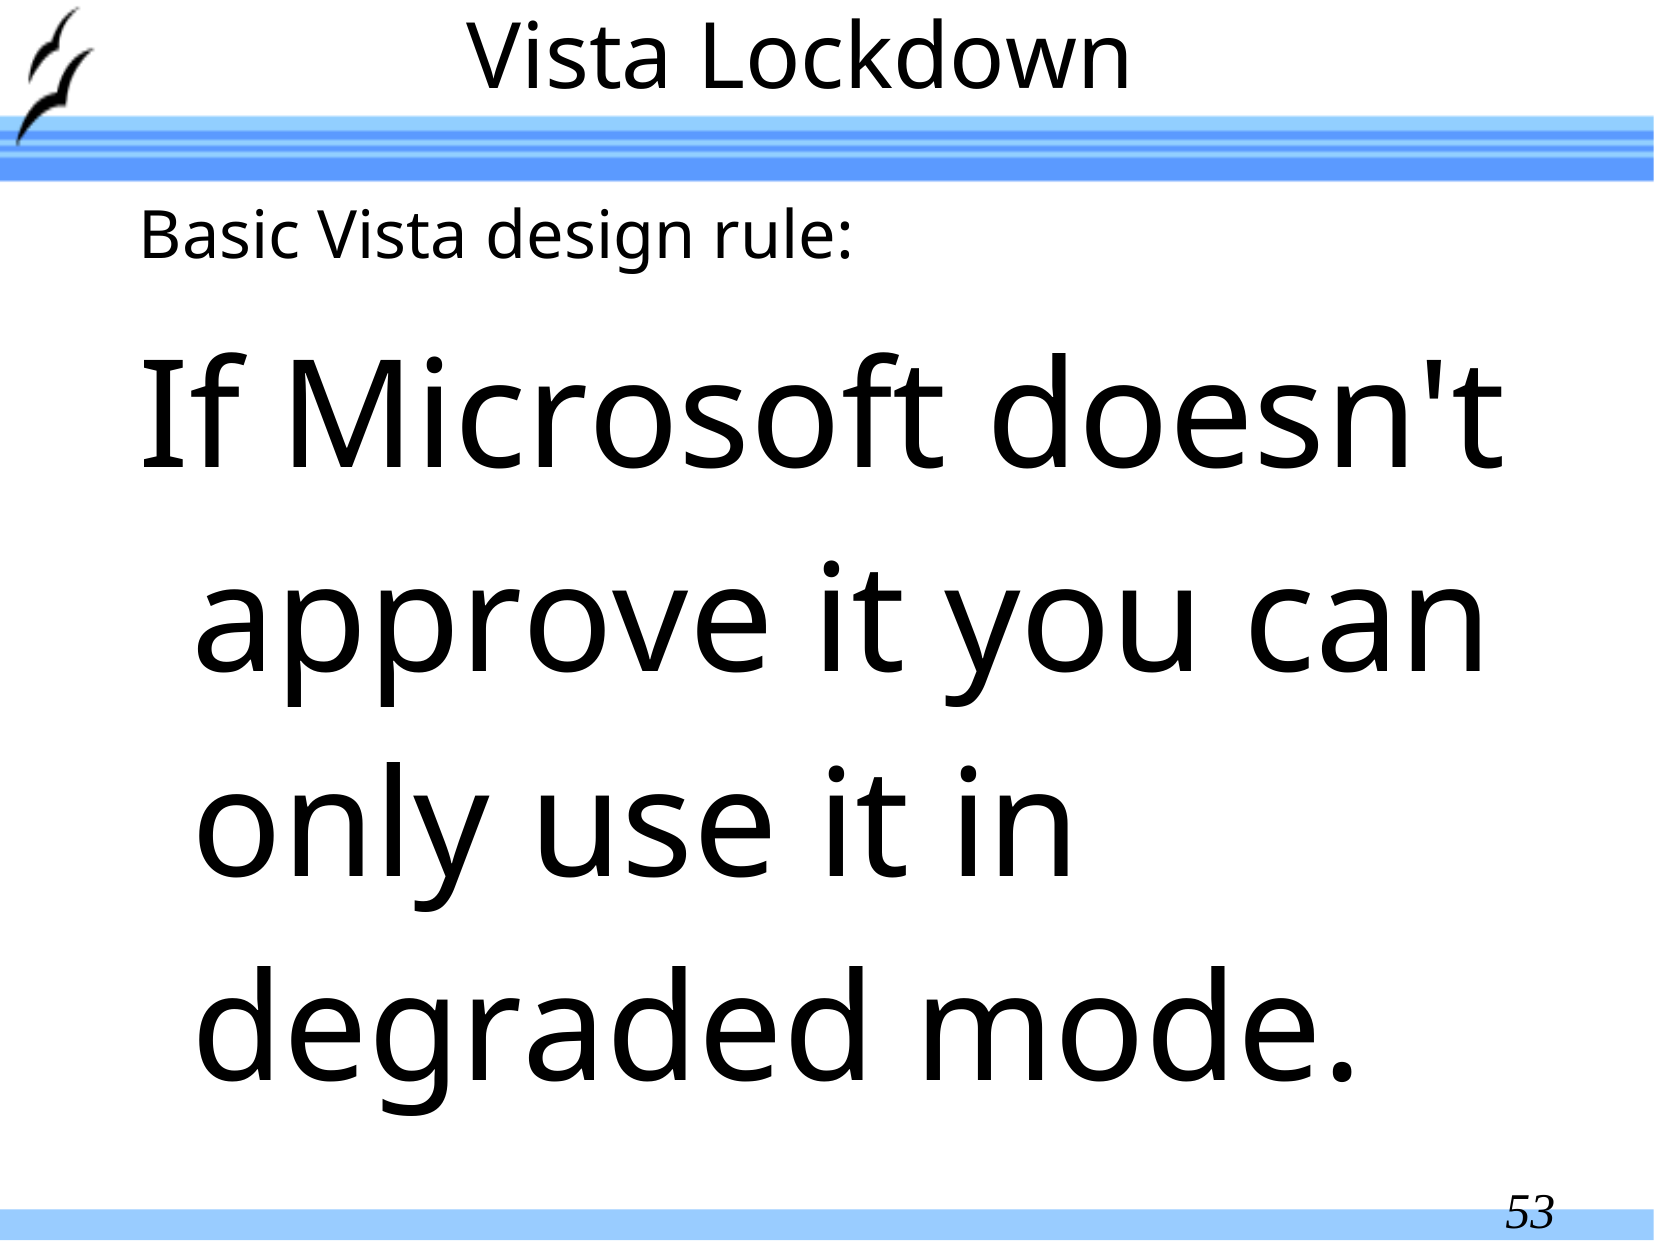

# Vista Lockdown
Basic Vista design rule:
If Microsoft doesn't approve it you can only use it in degraded mode.